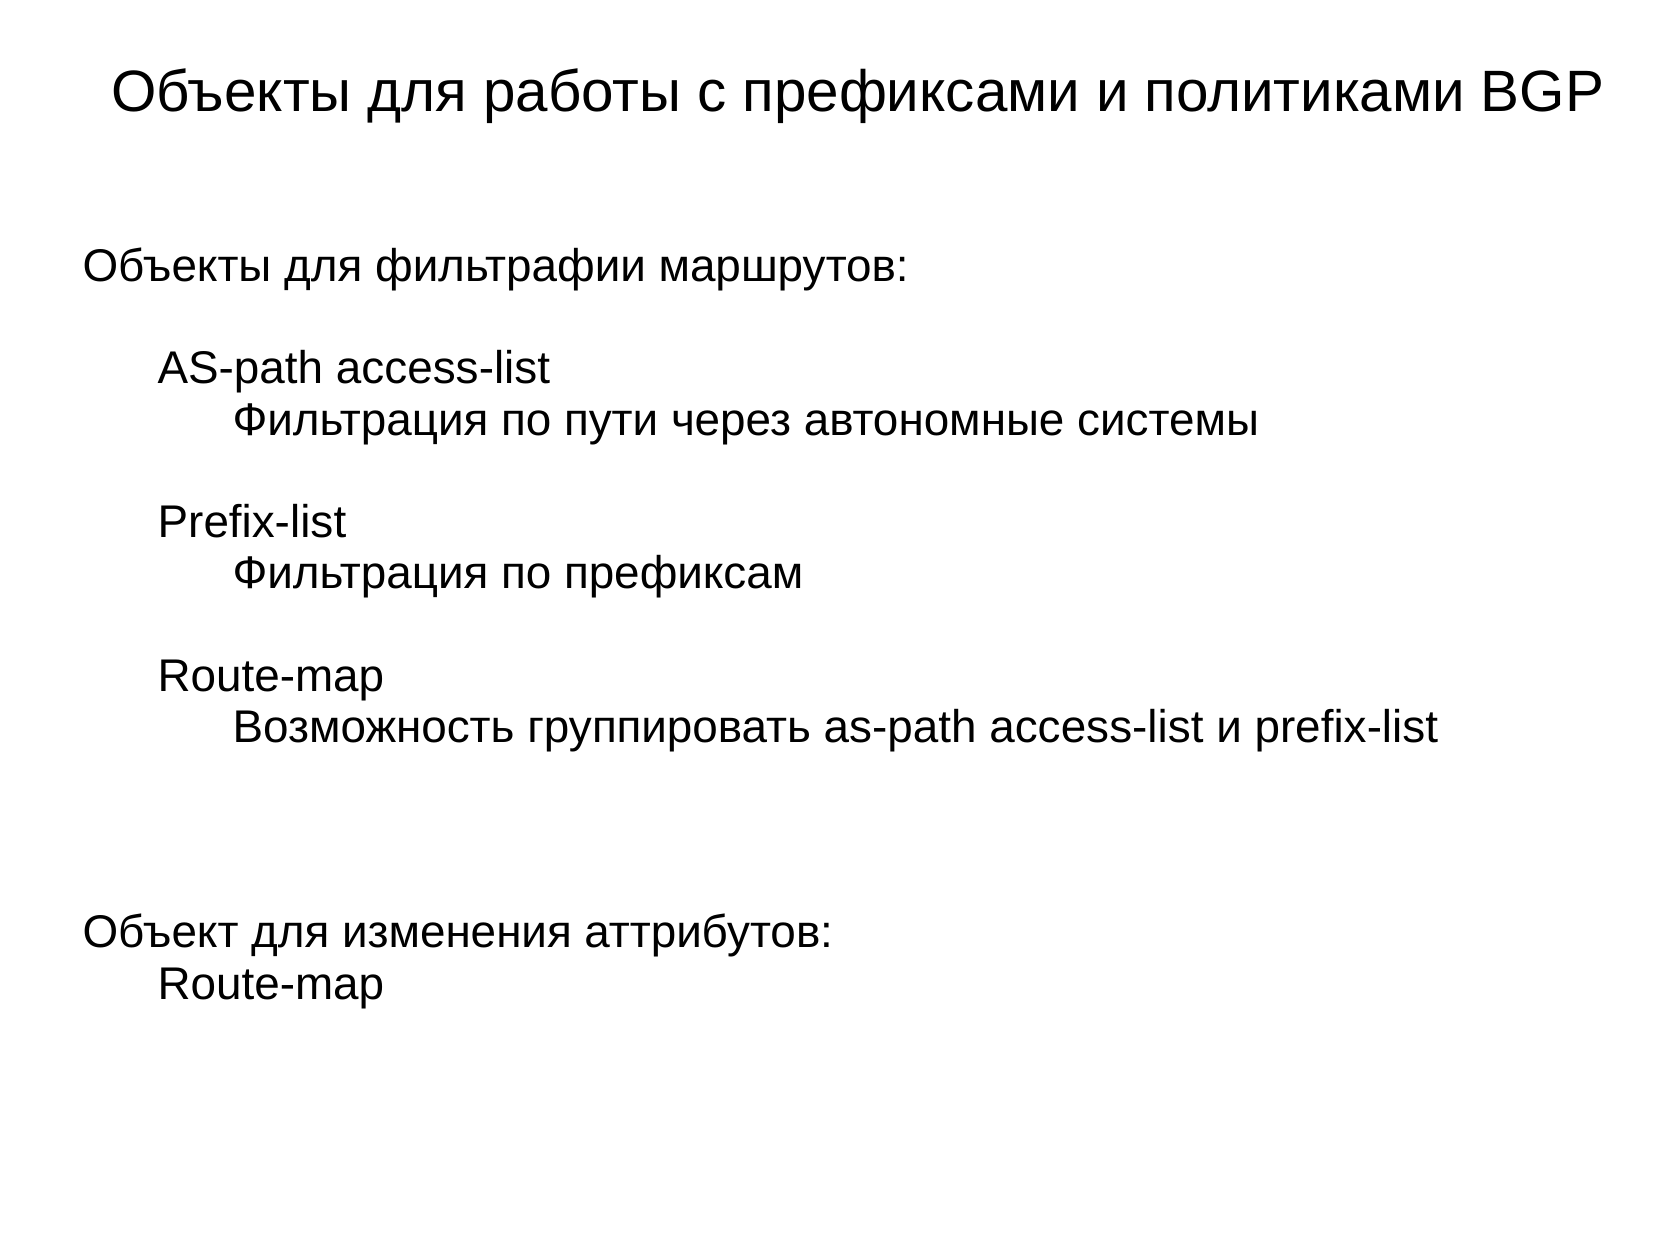

# Объекты для работы с префиксами и политиками BGP
Объекты для фильтрафии маршрутов:
	AS-path access-list
		Фильтрация по пути через автономные системы
	Prefix-list
		Фильтрация по префиксам
	Route-map
		Возможность группировать as-path access-list и prefix-list
Объект для изменения аттрибутов:
	Route-map